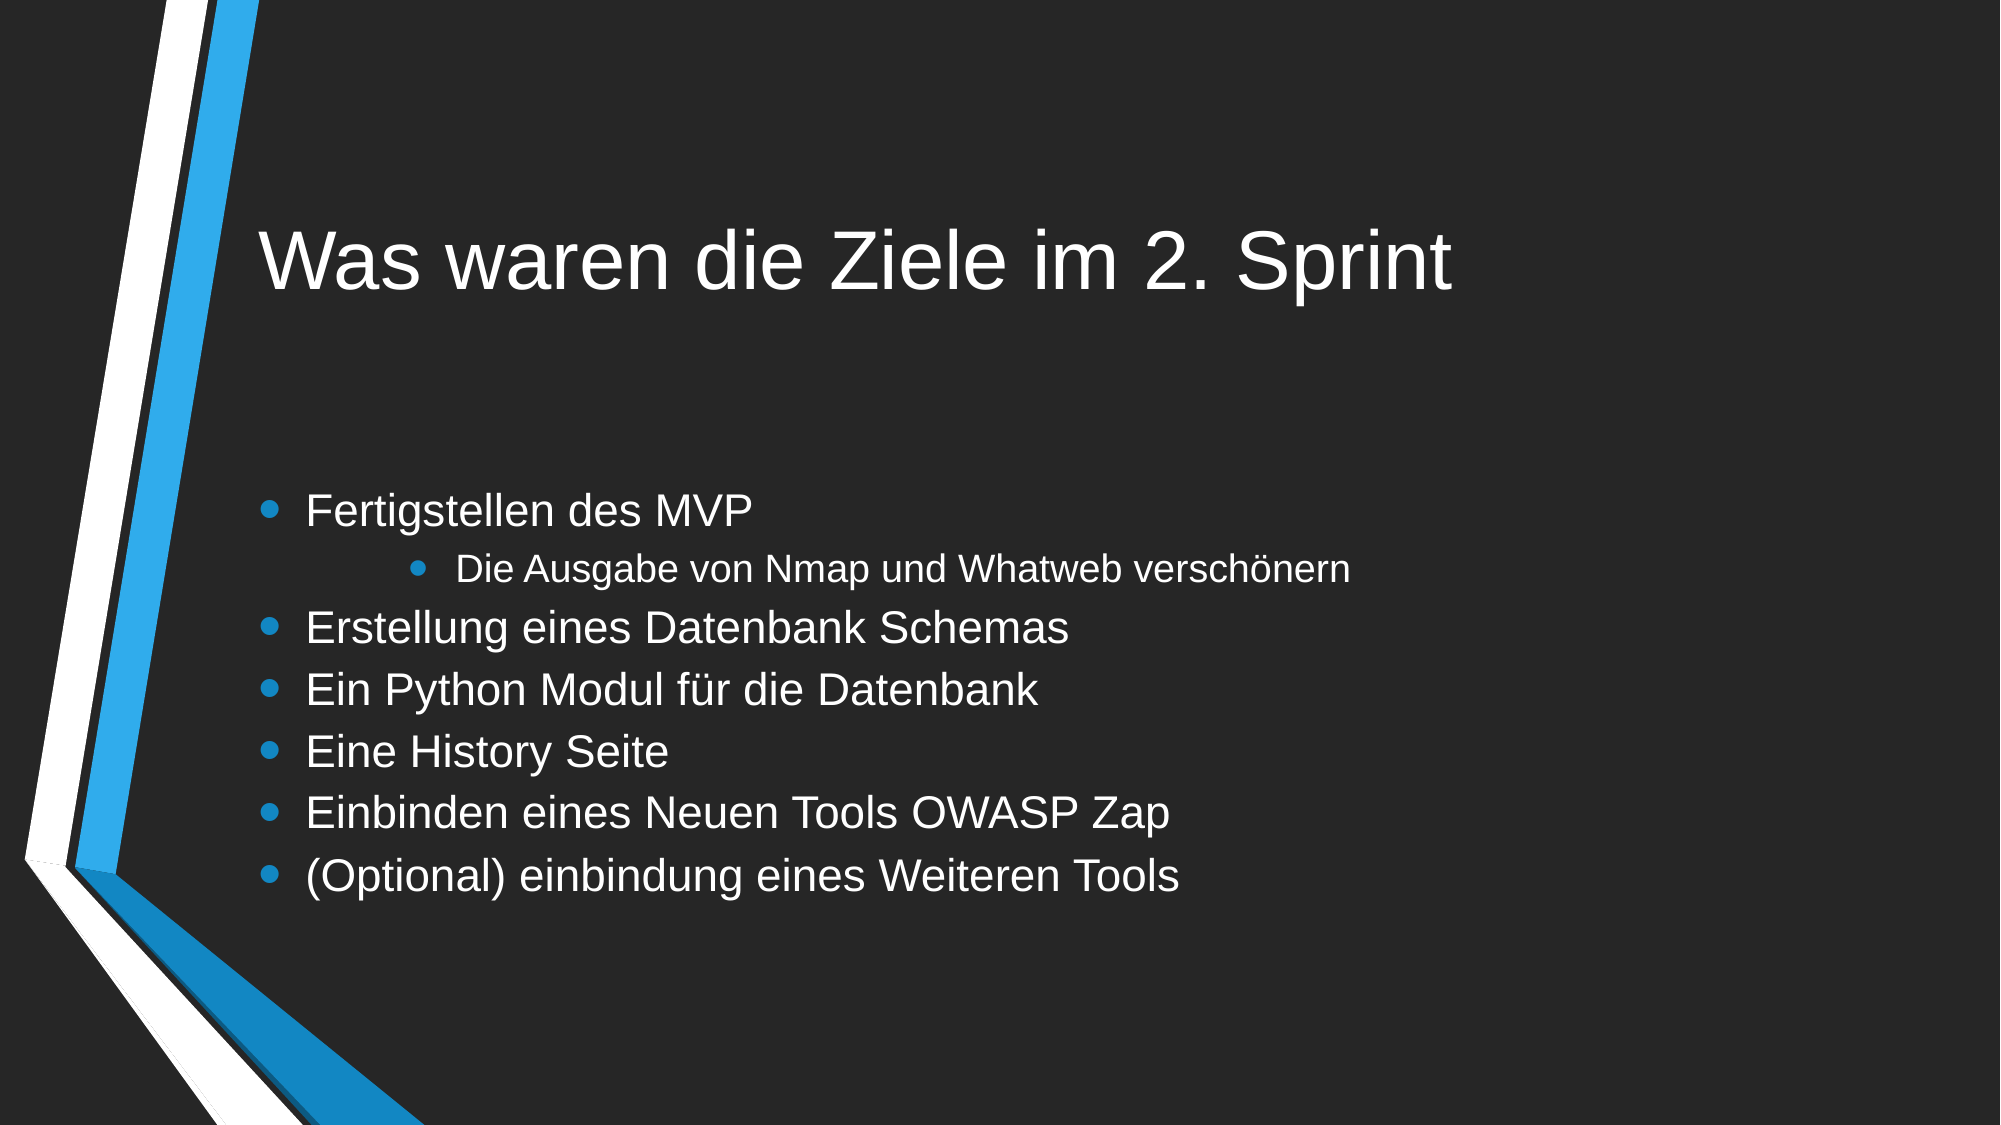

# Was waren die Ziele im 2. Sprint
Fertigstellen des MVP
Die Ausgabe von Nmap und Whatweb verschönern
Erstellung eines Datenbank Schemas
Ein Python Modul für die Datenbank
Eine History Seite
Einbinden eines Neuen Tools OWASP Zap
(Optional) einbindung eines Weiteren Tools